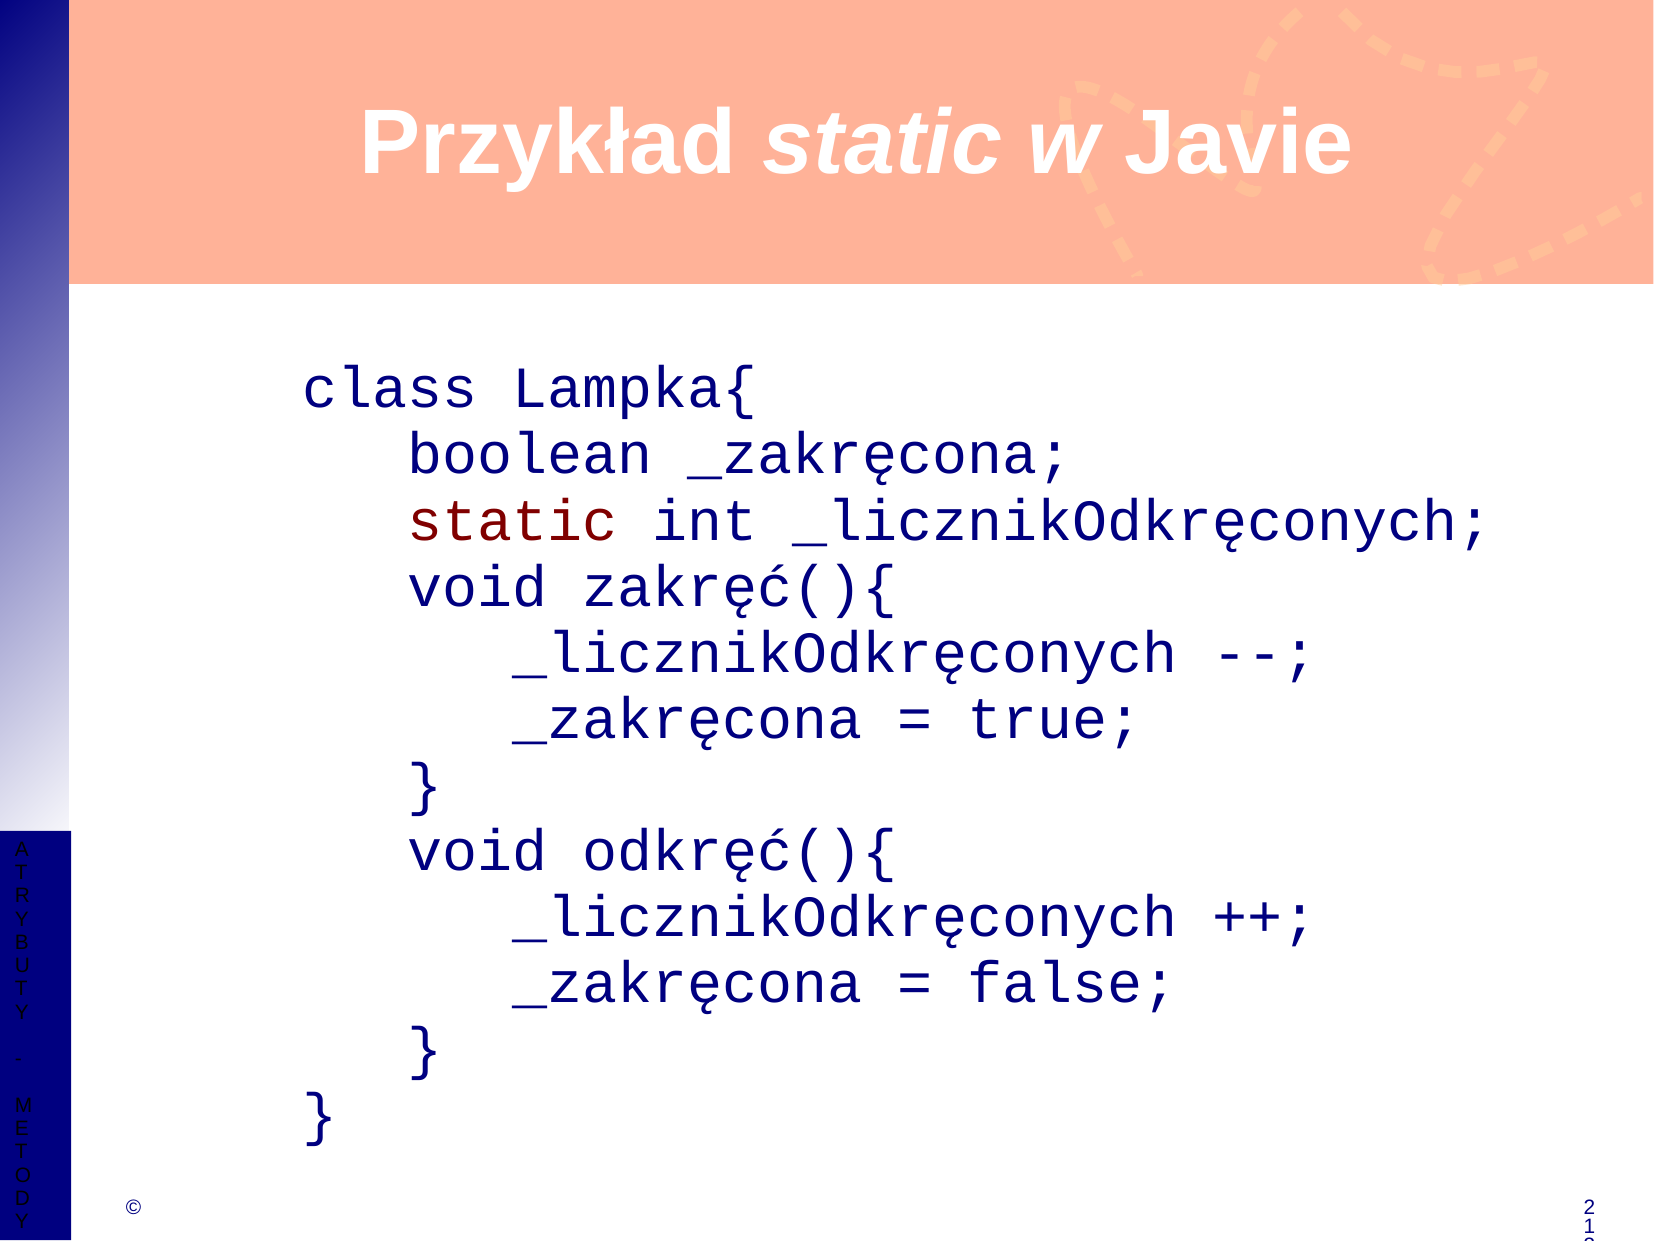

# Przykład static w Javie
class Lampka{
 boolean _zakręcona;
 static int _licznikOdkręconych;
 void zakręć(){
 _licznikOdkręconych --;
 _zakręcona = true;
 }
 void odkręć(){
 _licznikOdkręconych ++;
 _zakręcona = false;
 }
}
A
T
R
Y
B
U
T
Y
-
M
E
T
O
D
Y